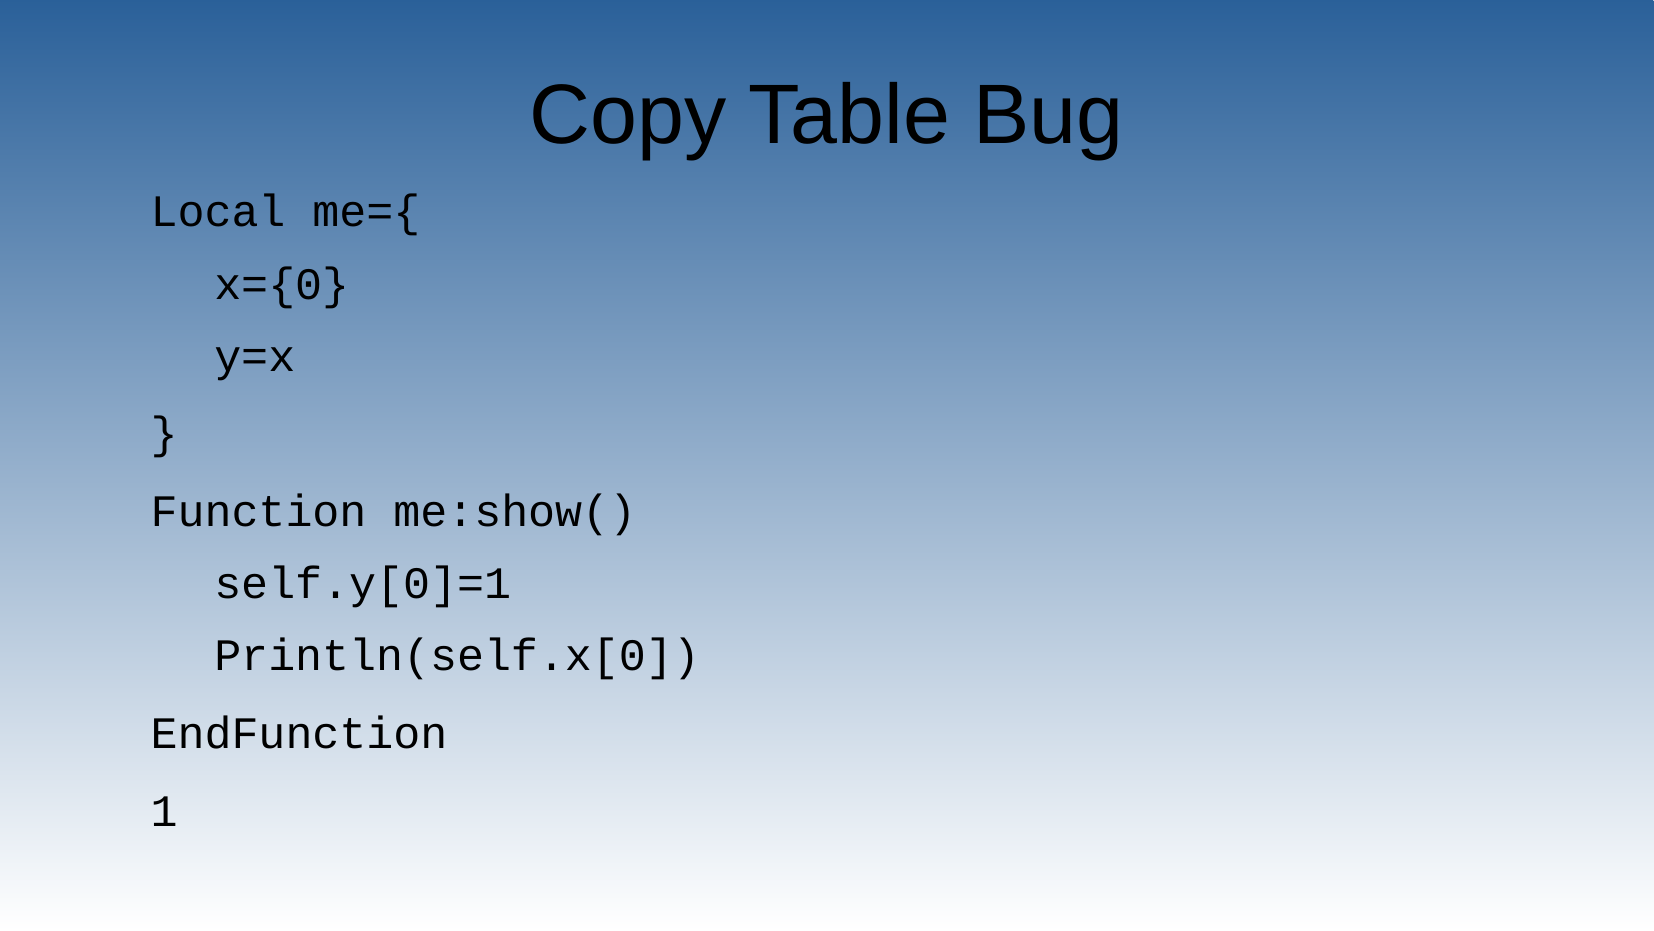

# Copy Table Bug
Local me={
x={0}
y=x
}
Function me:show()
self.y[0]=1
Println(self.x[0])
EndFunction
1